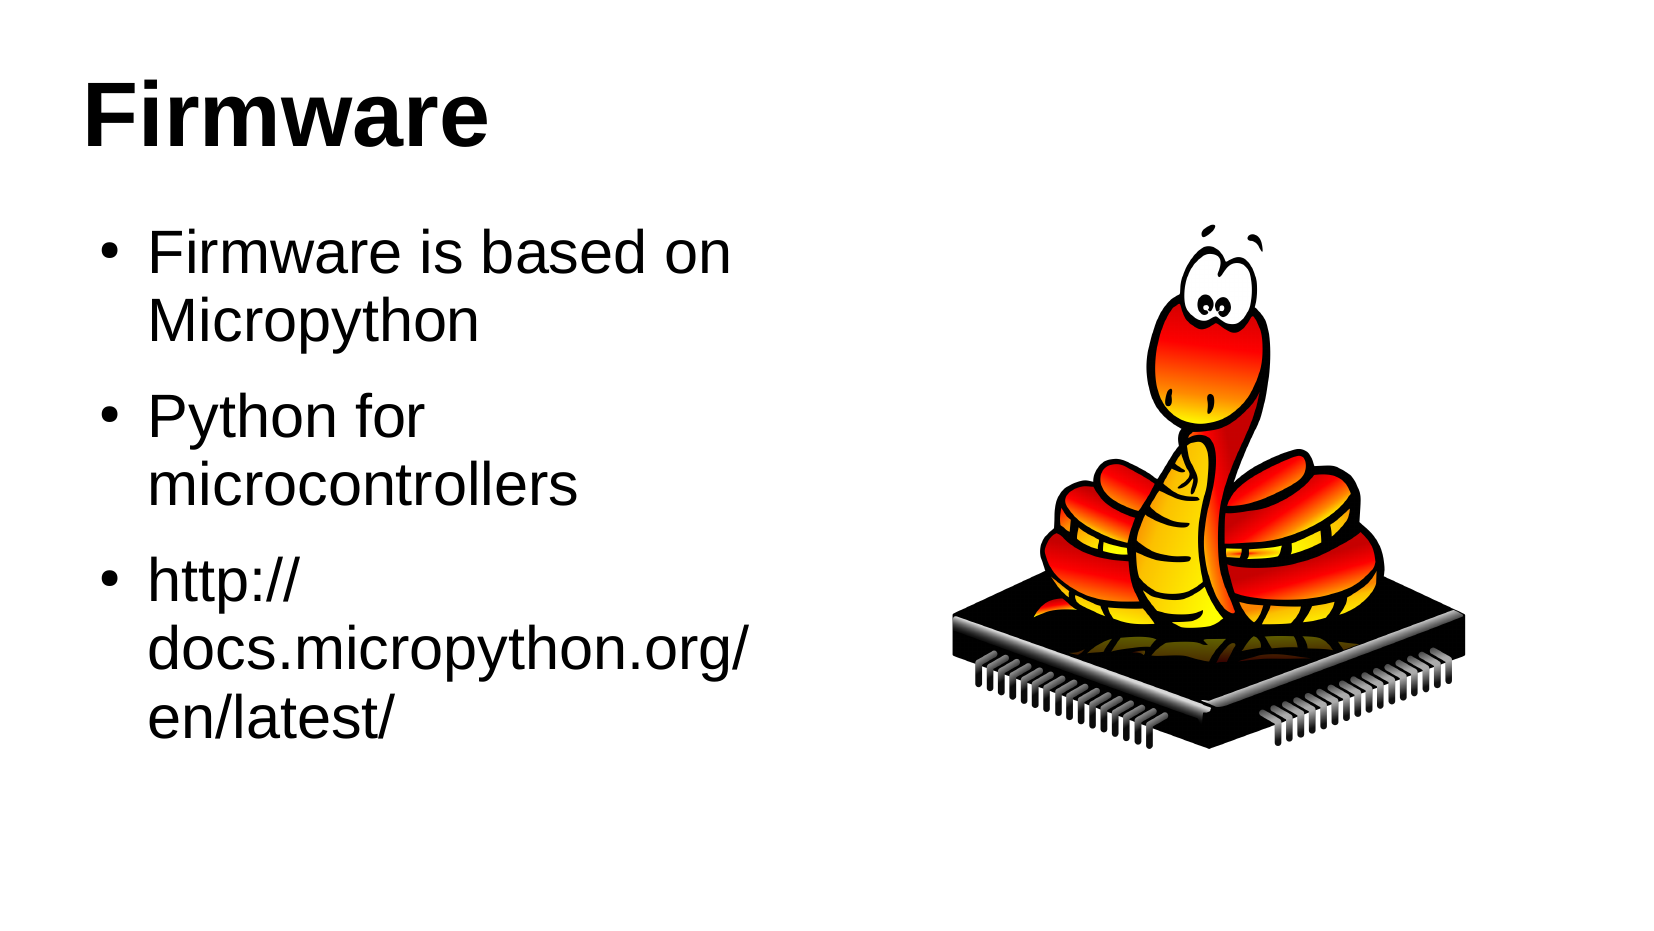

# Firmware
Firmware is based on Micropython
Python for microcontrollers
http://docs.micropython.org/en/latest/